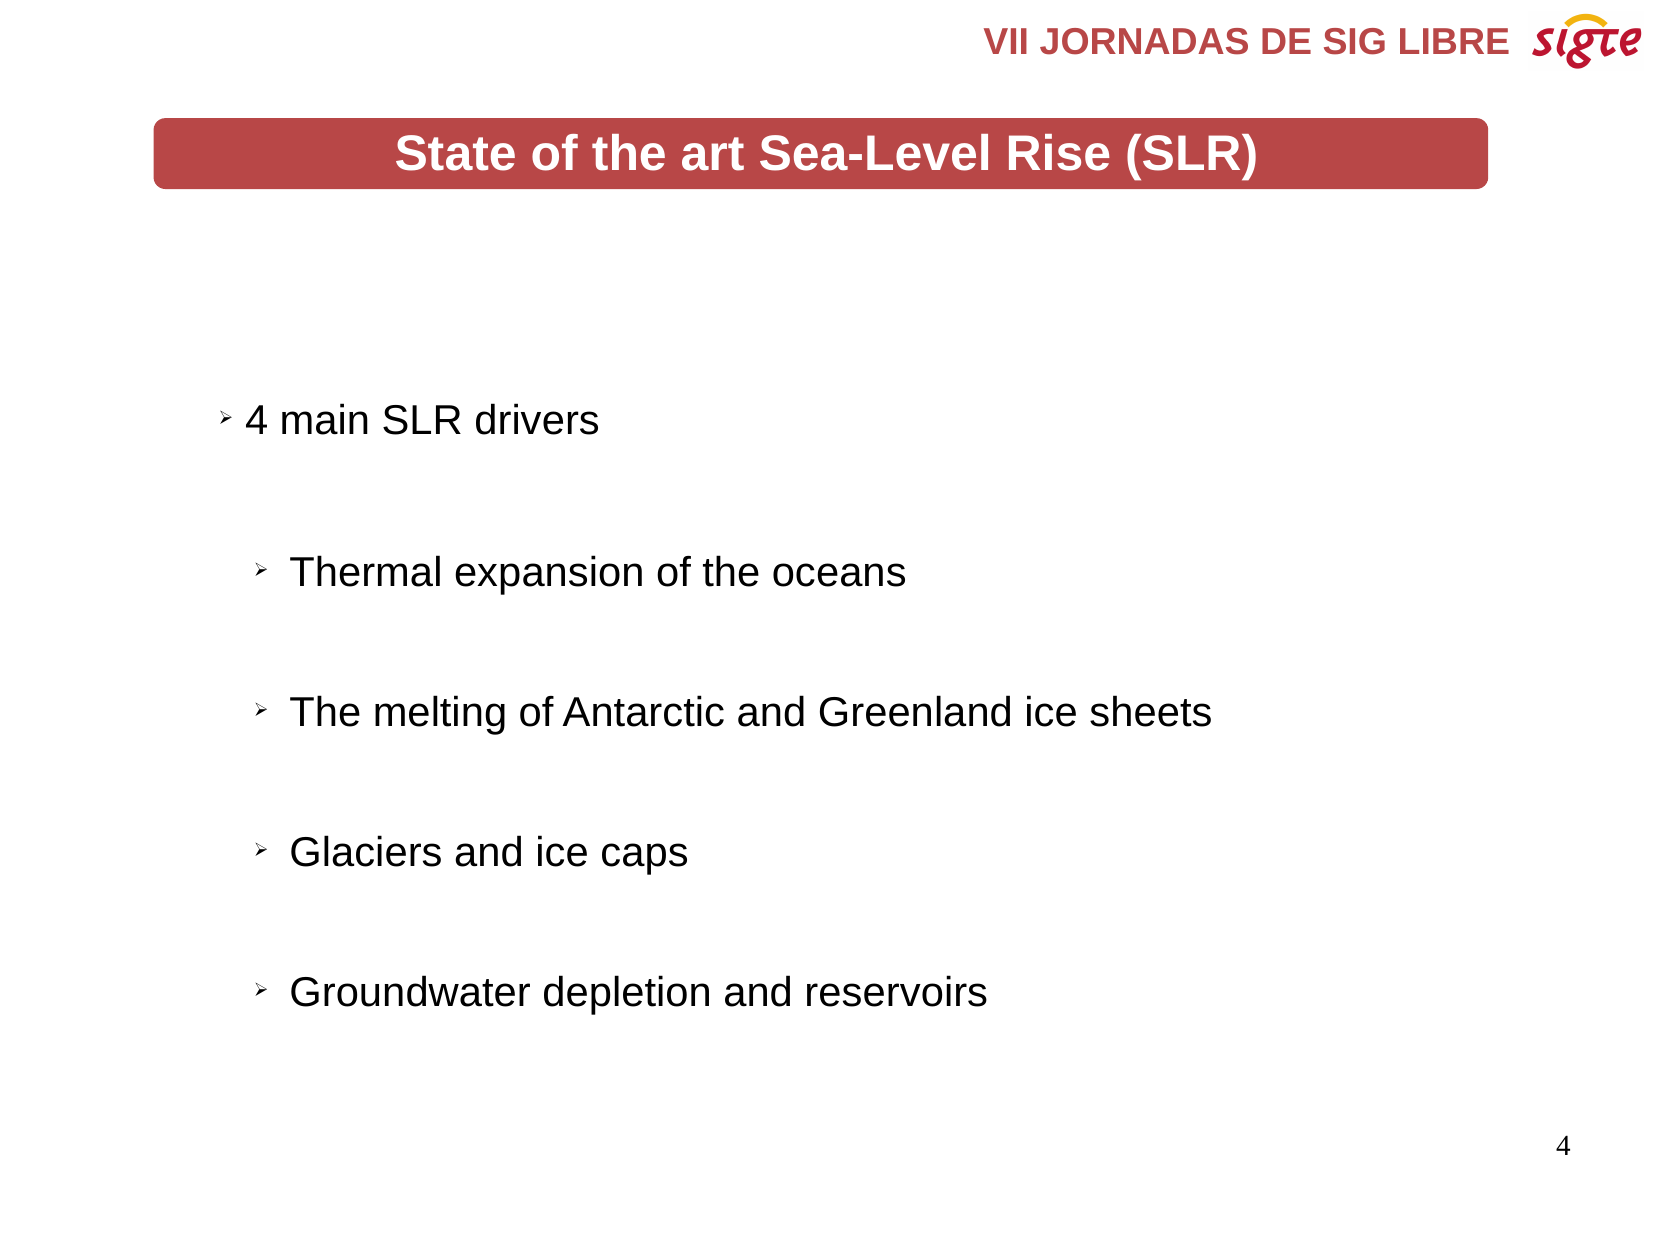

VII JORNADAS DE SIG LIBRE
# State of the art Sea-Level Rise (SLR)
 4 main SLR drivers
Thermal expansion of the oceans
The melting of Antarctic and Greenland ice sheets
Glaciers and ice caps
Groundwater depletion and reservoirs
4